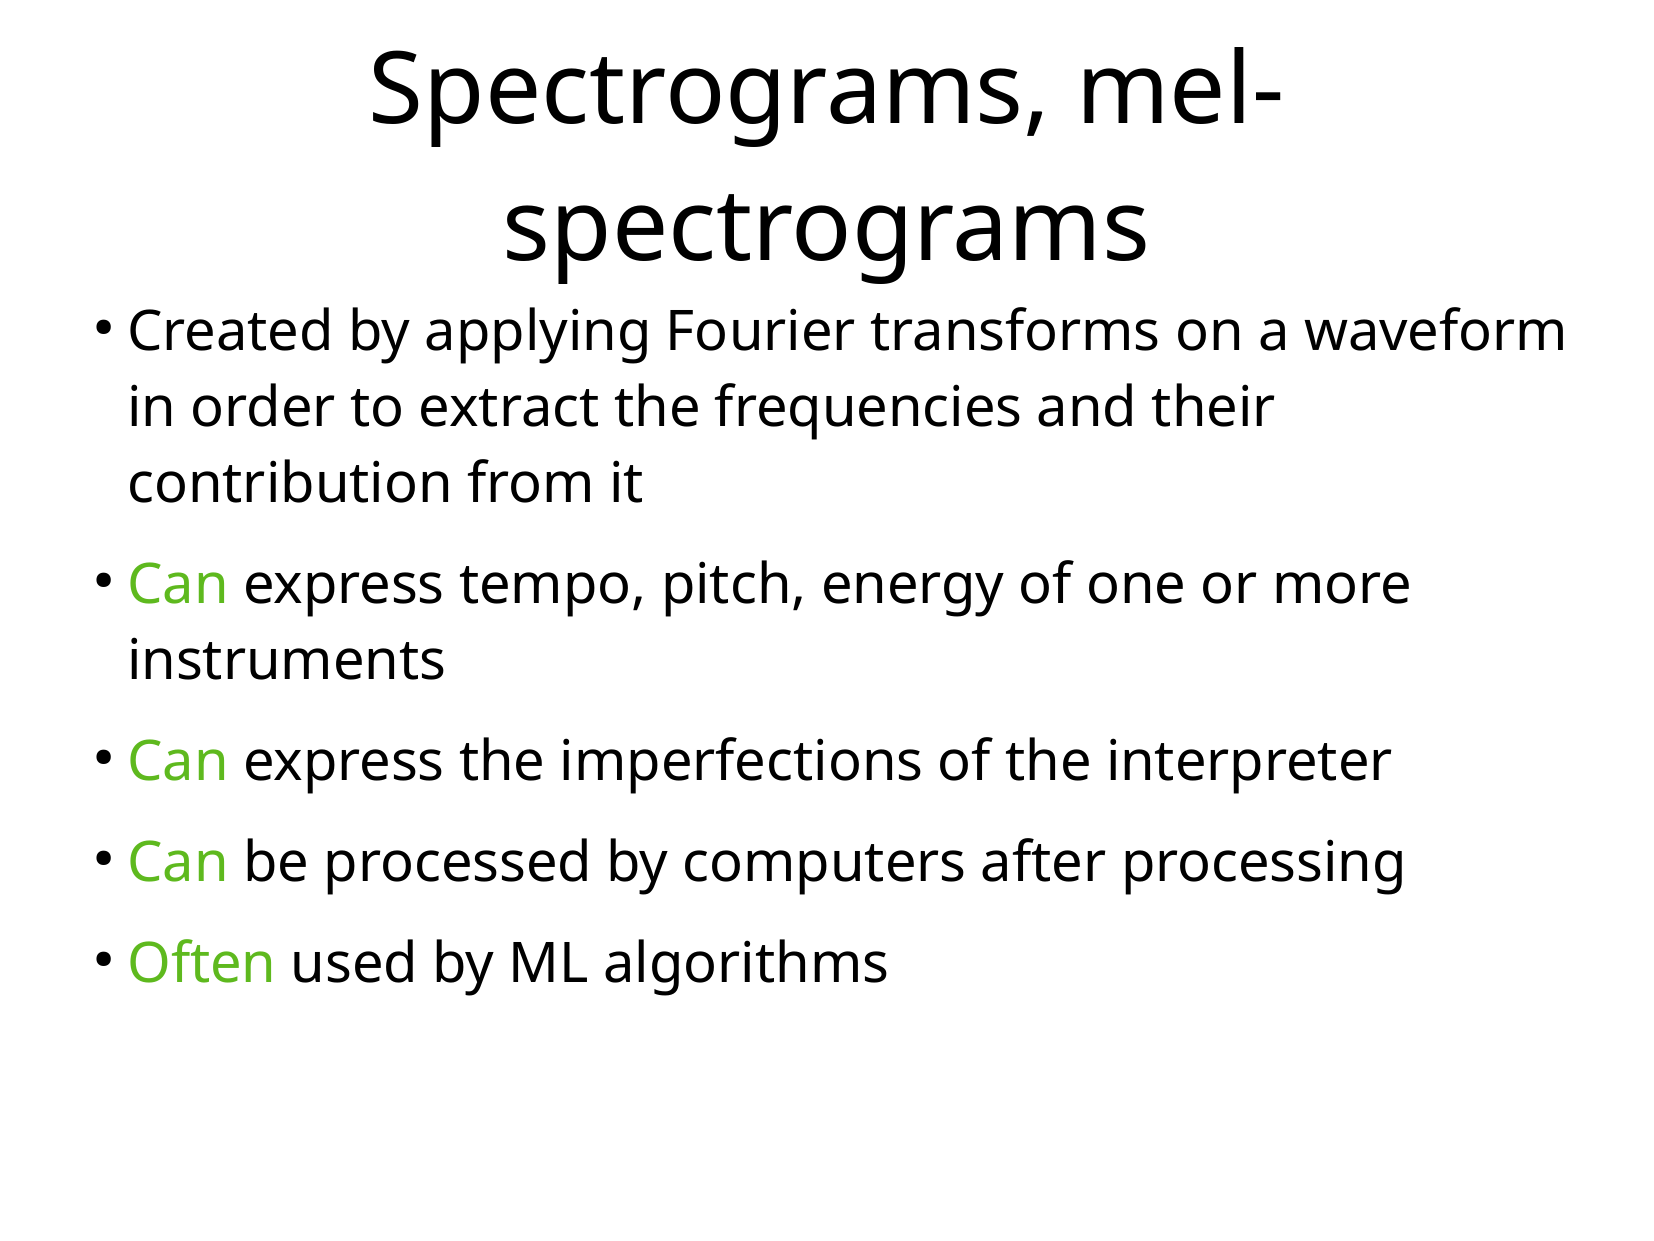

# Spectrograms, mel-spectrograms
Created by applying Fourier transforms on a waveform in order to extract the frequencies and their contribution from it
Can express tempo, pitch, energy of one or more instruments
Can express the imperfections of the interpreter
Can be processed by computers after processing
Often used by ML algorithms